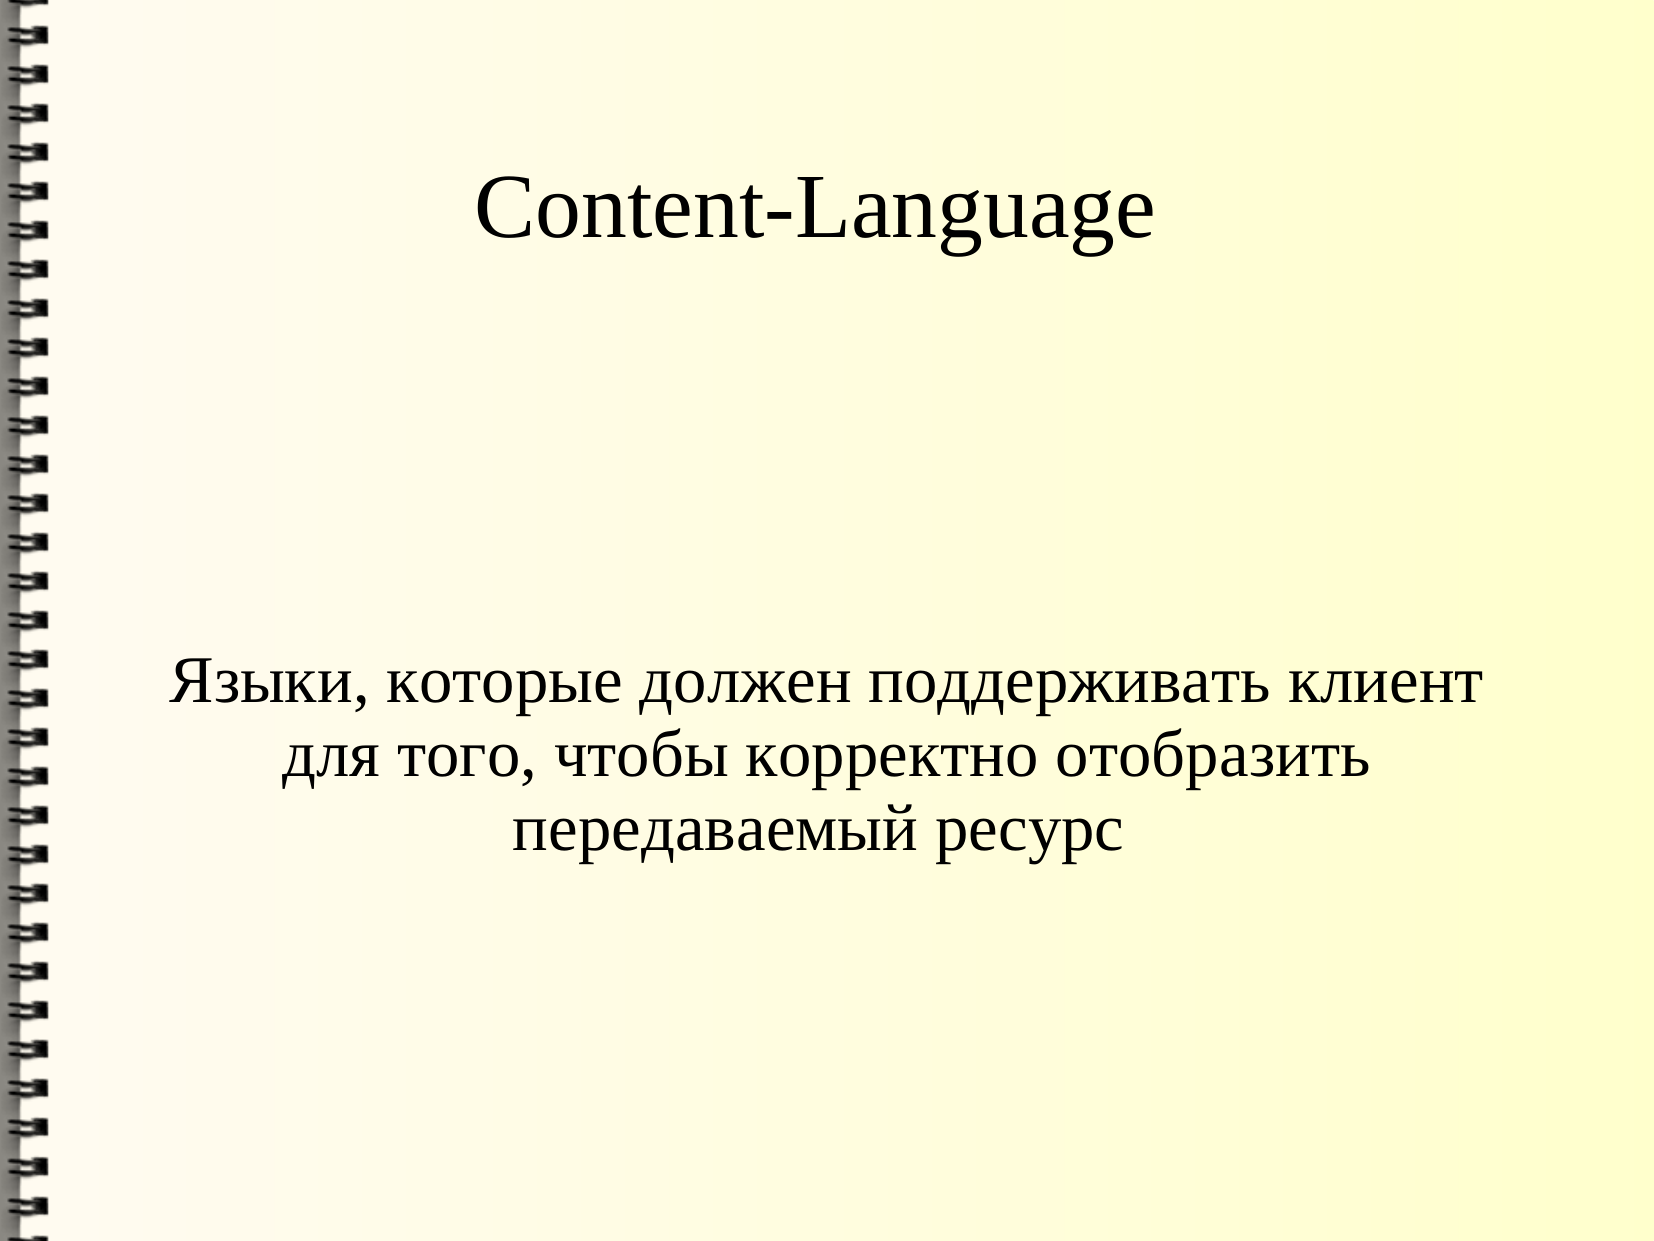

# Content-Language
Языки, которые должен поддерживать клиент для того, чтобы корректно отобразить передаваемый ресурс